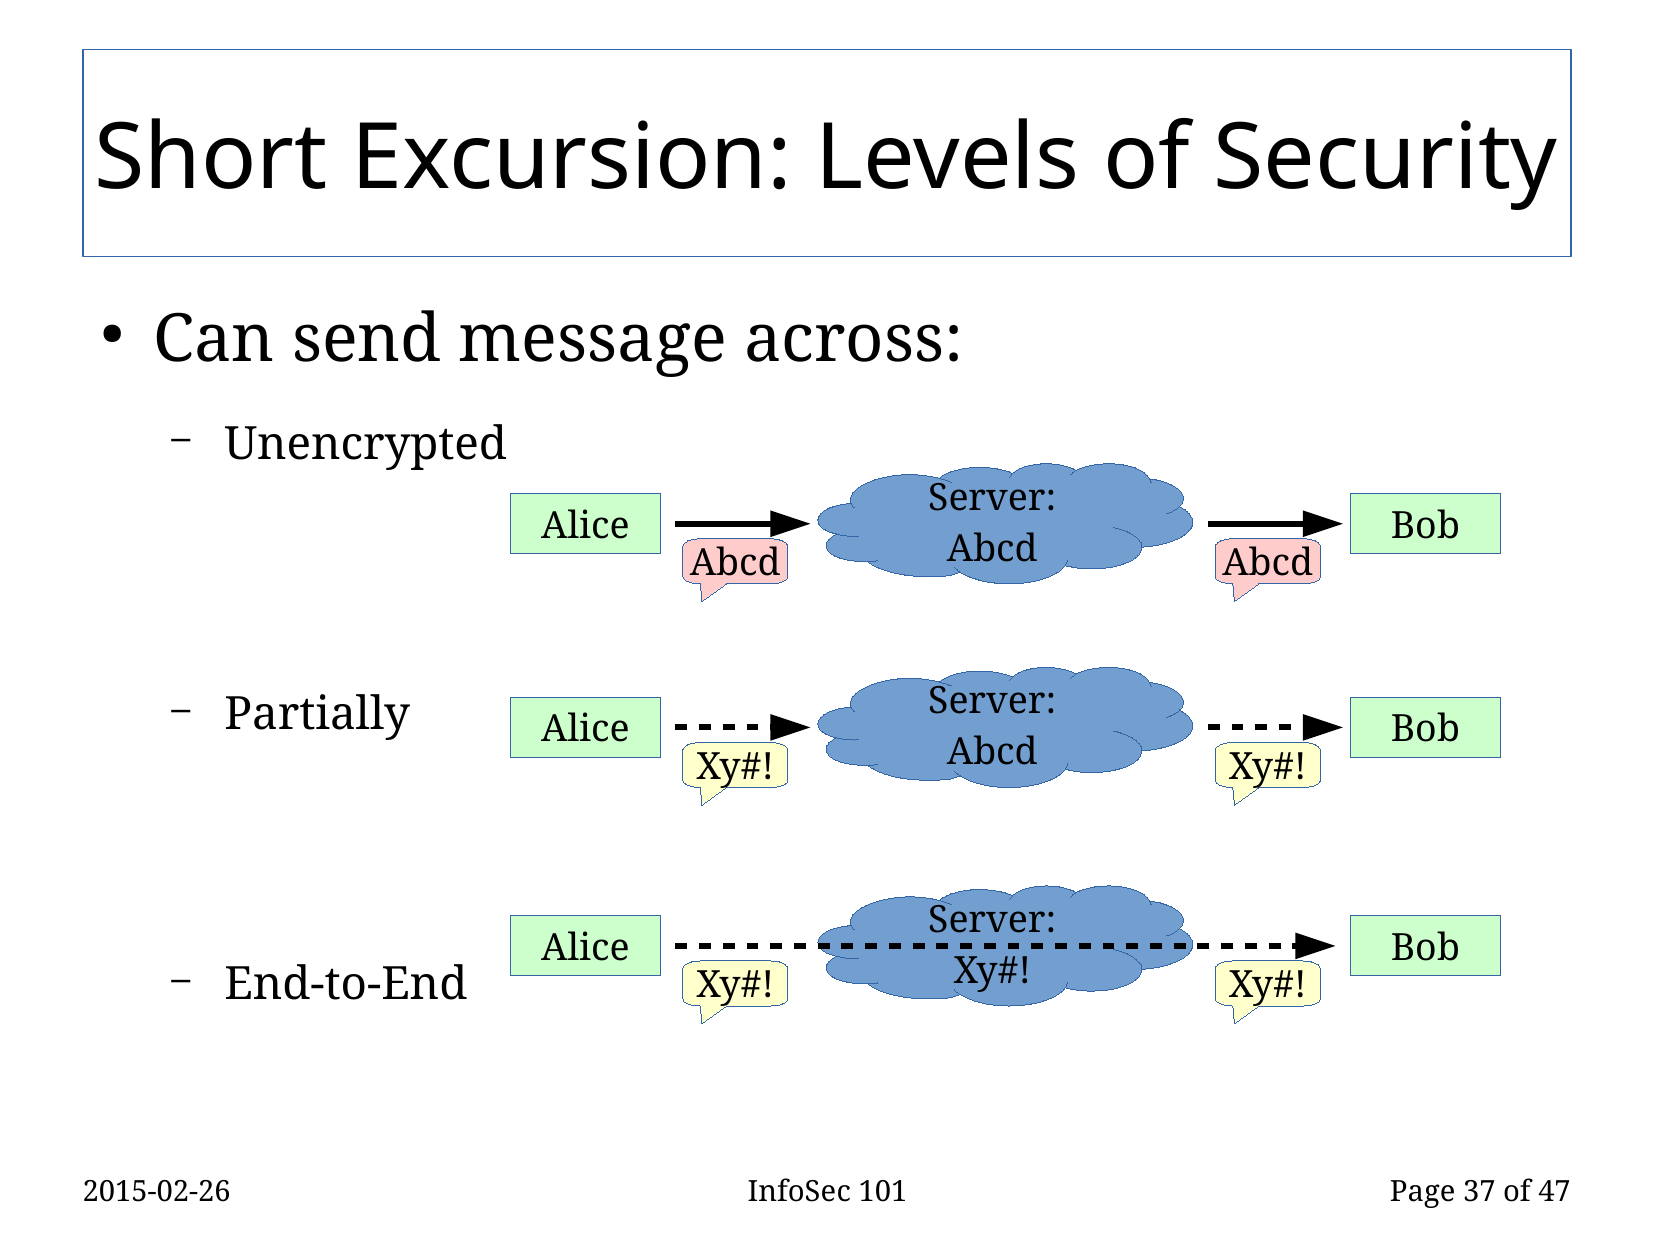

# Short Excursion: Levels of Security
Can send message across:
Unencrypted
Partially
End-to-End
Server:
Abcd
Alice
Bob
Abcd
Abcd
Server:
Abcd
Alice
Bob
Xy#!
Xy#!
Server:
Xy#!
Alice
Bob
Xy#!
Xy#!
2015-02-26
InfoSec 101
37